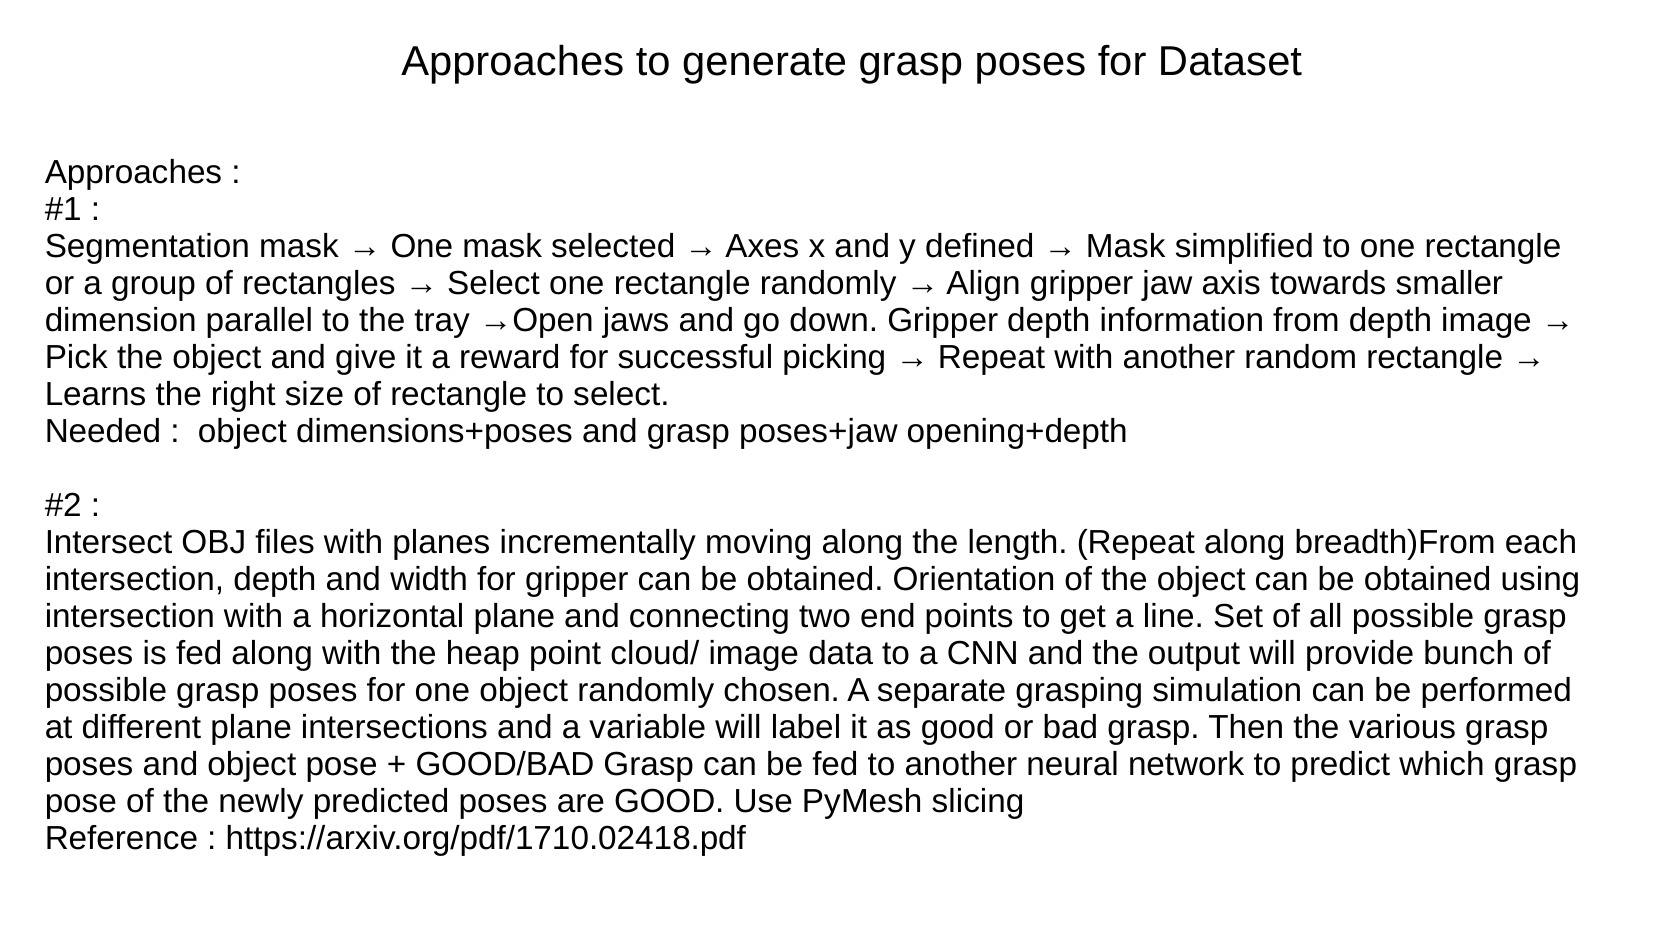

Approaches to generate grasp poses for Dataset
Approaches :
#1 :
Segmentation mask → One mask selected → Axes x and y defined → Mask simplified to one rectangle or a group of rectangles → Select one rectangle randomly → Align gripper jaw axis towards smaller dimension parallel to the tray →Open jaws and go down. Gripper depth information from depth image → Pick the object and give it a reward for successful picking → Repeat with another random rectangle → Learns the right size of rectangle to select.
Needed : object dimensions+poses and grasp poses+jaw opening+depth
#2 :
Intersect OBJ files with planes incrementally moving along the length. (Repeat along breadth)From each intersection, depth and width for gripper can be obtained. Orientation of the object can be obtained using intersection with a horizontal plane and connecting two end points to get a line. Set of all possible grasp poses is fed along with the heap point cloud/ image data to a CNN and the output will provide bunch of possible grasp poses for one object randomly chosen. A separate grasping simulation can be performed at different plane intersections and a variable will label it as good or bad grasp. Then the various grasp poses and object pose + GOOD/BAD Grasp can be fed to another neural network to predict which grasp pose of the newly predicted poses are GOOD. Use PyMesh slicing
Reference : https://arxiv.org/pdf/1710.02418.pdf